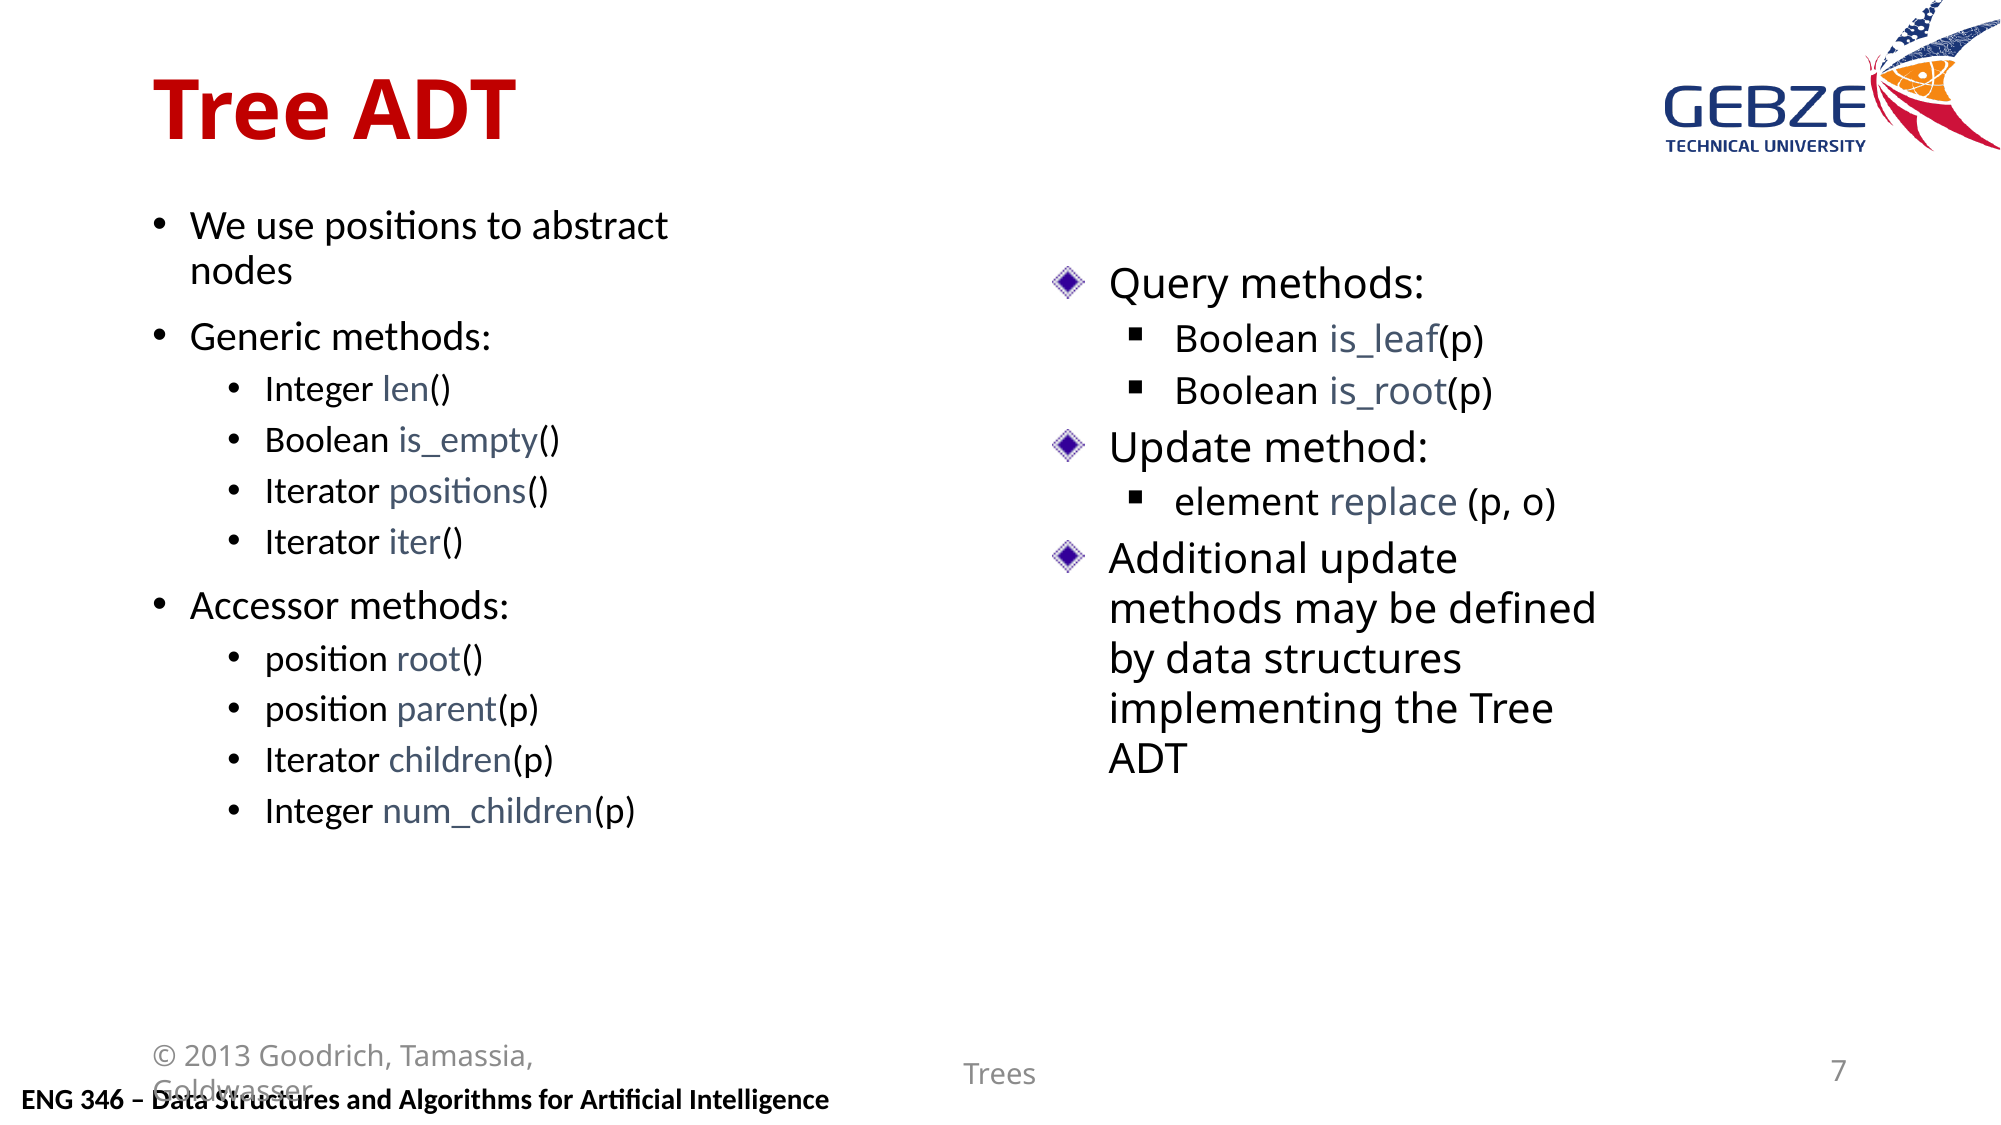

# Tree ADT
We use positions to abstract nodes
Generic methods:
Integer len()
Boolean is_empty()
Iterator positions()
Iterator iter()
Accessor methods:
position root()
position parent(p)
Iterator children(p)
Integer num_children(p)
Query methods:
Boolean is_leaf(p)
Boolean is_root(p)
Update method:
element replace (p, o)
Additional update methods may be defined by data structures implementing the Tree ADT
© 2013 Goodrich, Tamassia, Goldwasser
Trees
6